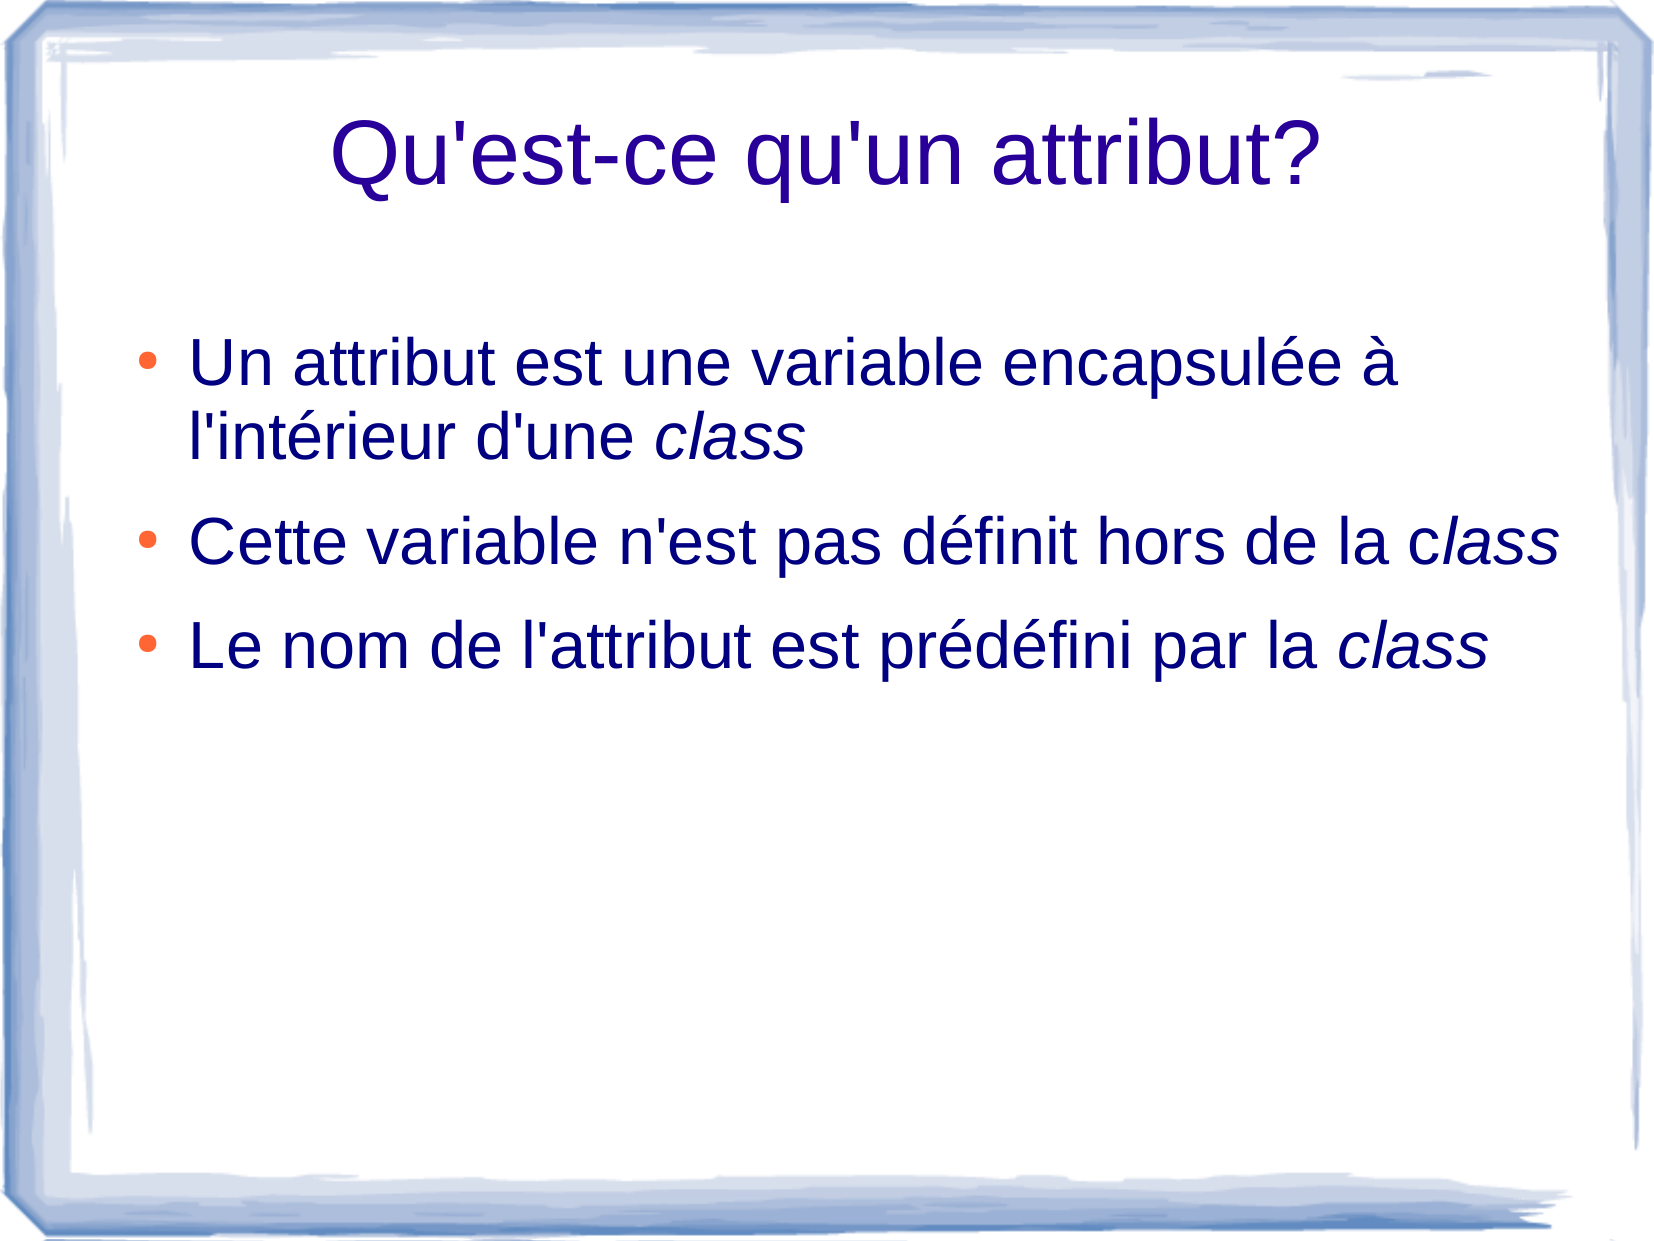

# Qu'est-ce qu'un attribut?
Un attribut est une variable encapsulée à l'intérieur d'une class
Cette variable n'est pas définit hors de la class
Le nom de l'attribut est prédéfini par la class